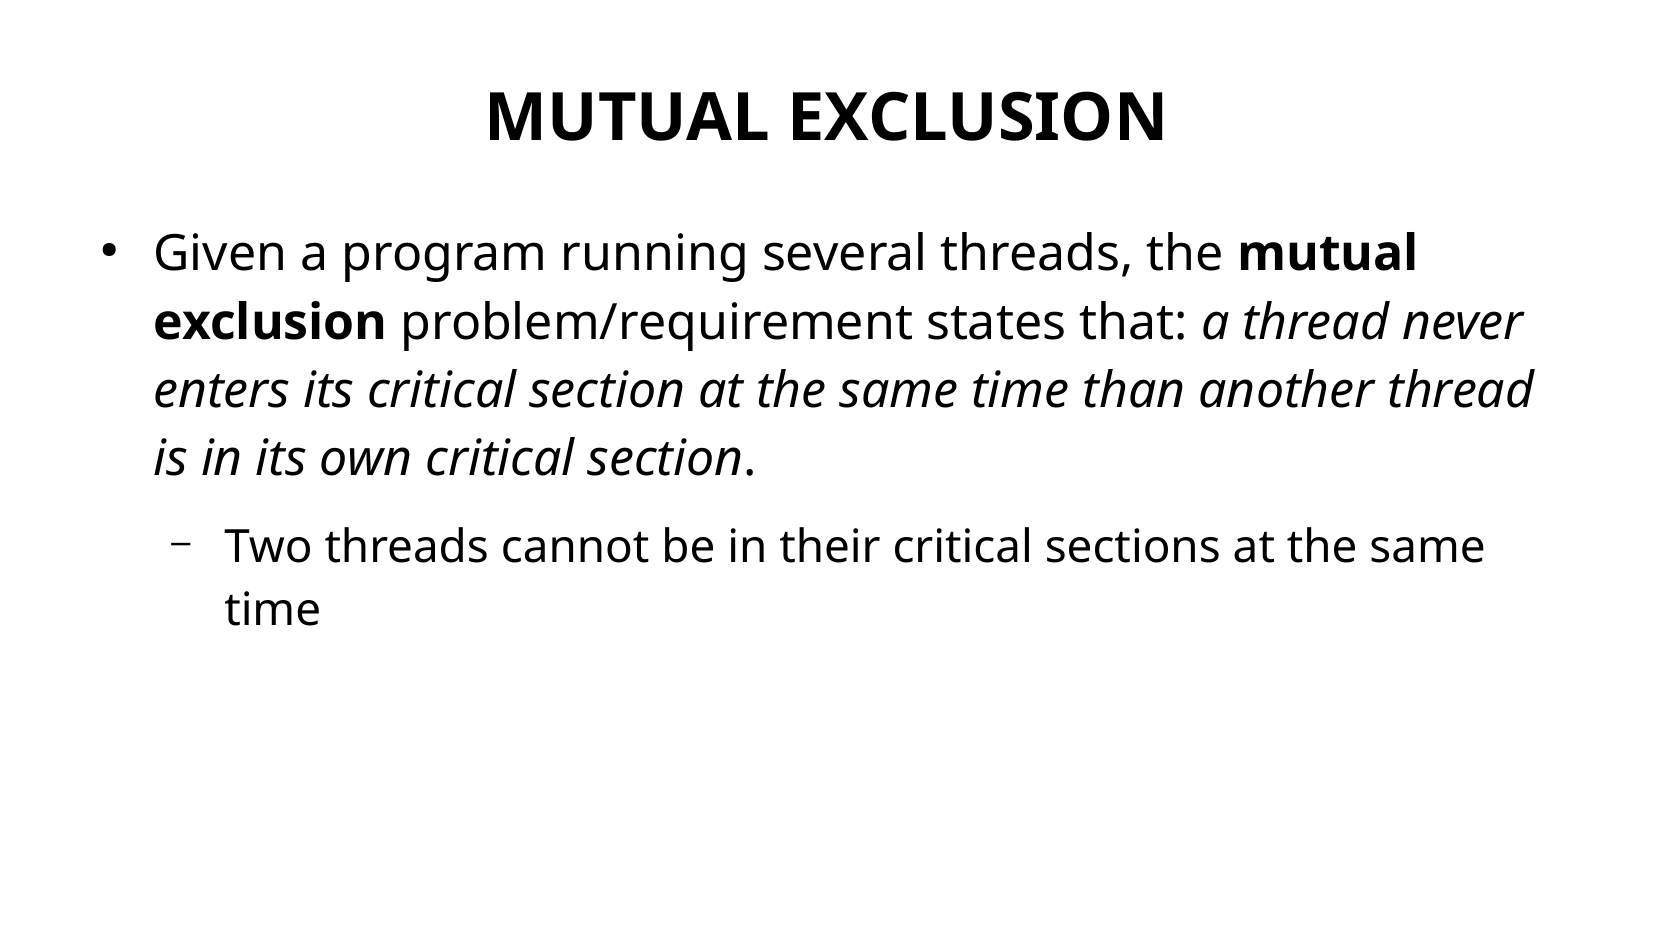

# MUTUAL EXCLUSION
Given a program running several threads, the mutual exclusion problem/requirement states that: a thread never enters its critical section at the same time than another thread is in its own critical section.
Two threads cannot be in their critical sections at the same time